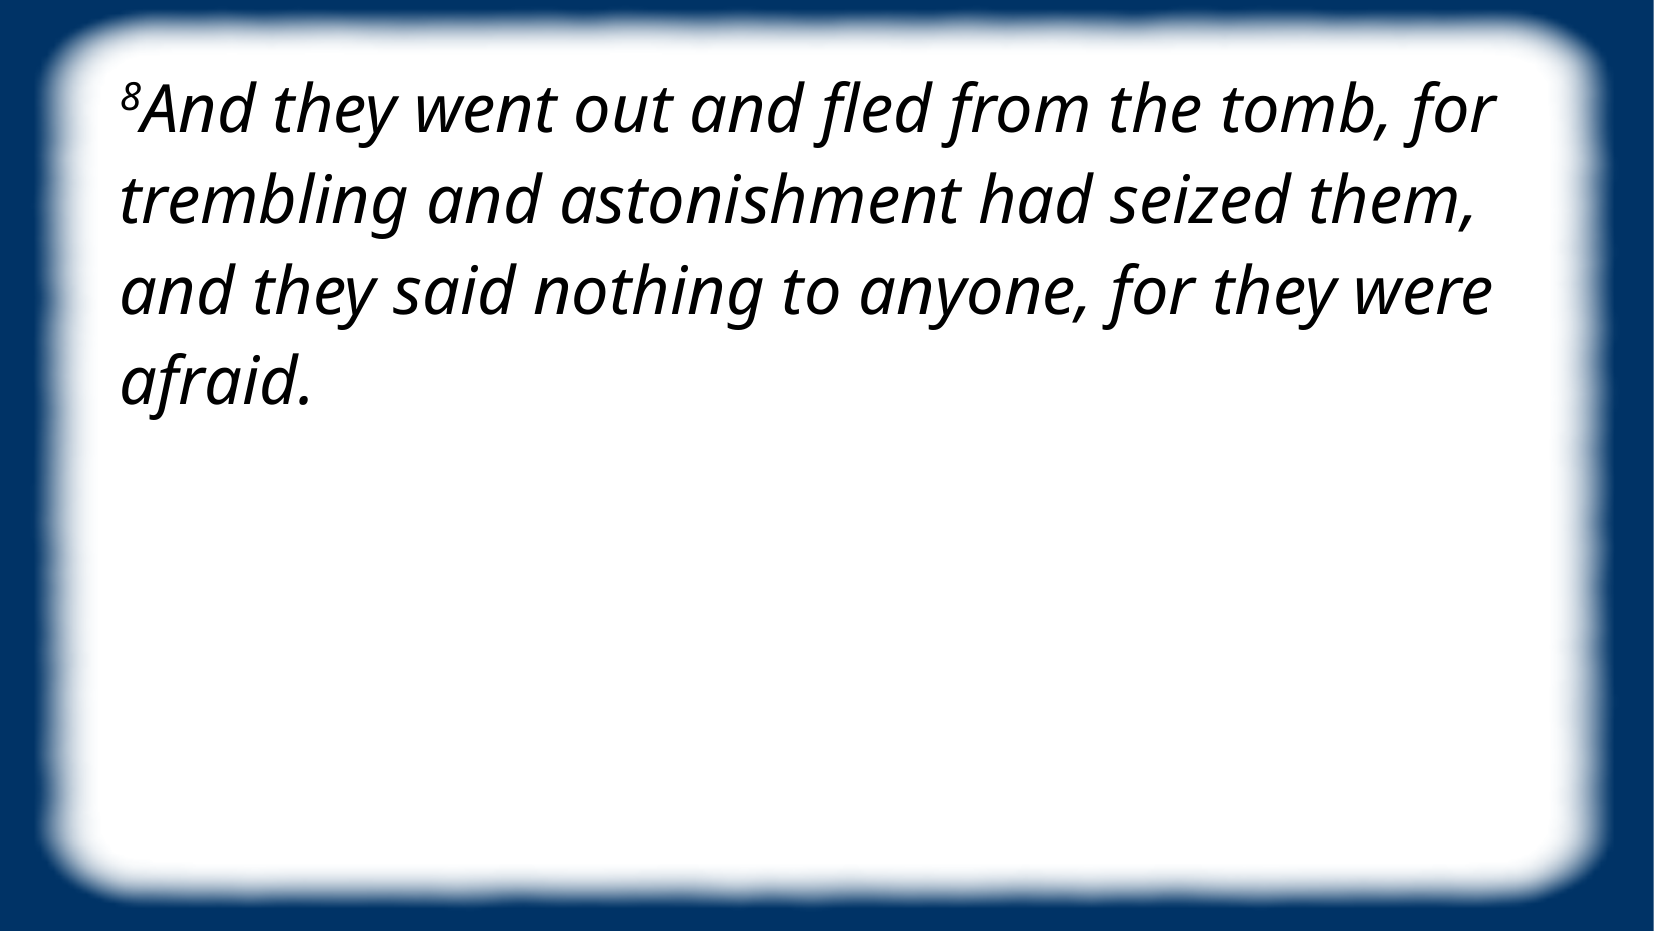

8And they went out and fled from the tomb, for trembling and astonishment had seized them, and they said nothing to anyone, for they were afraid.